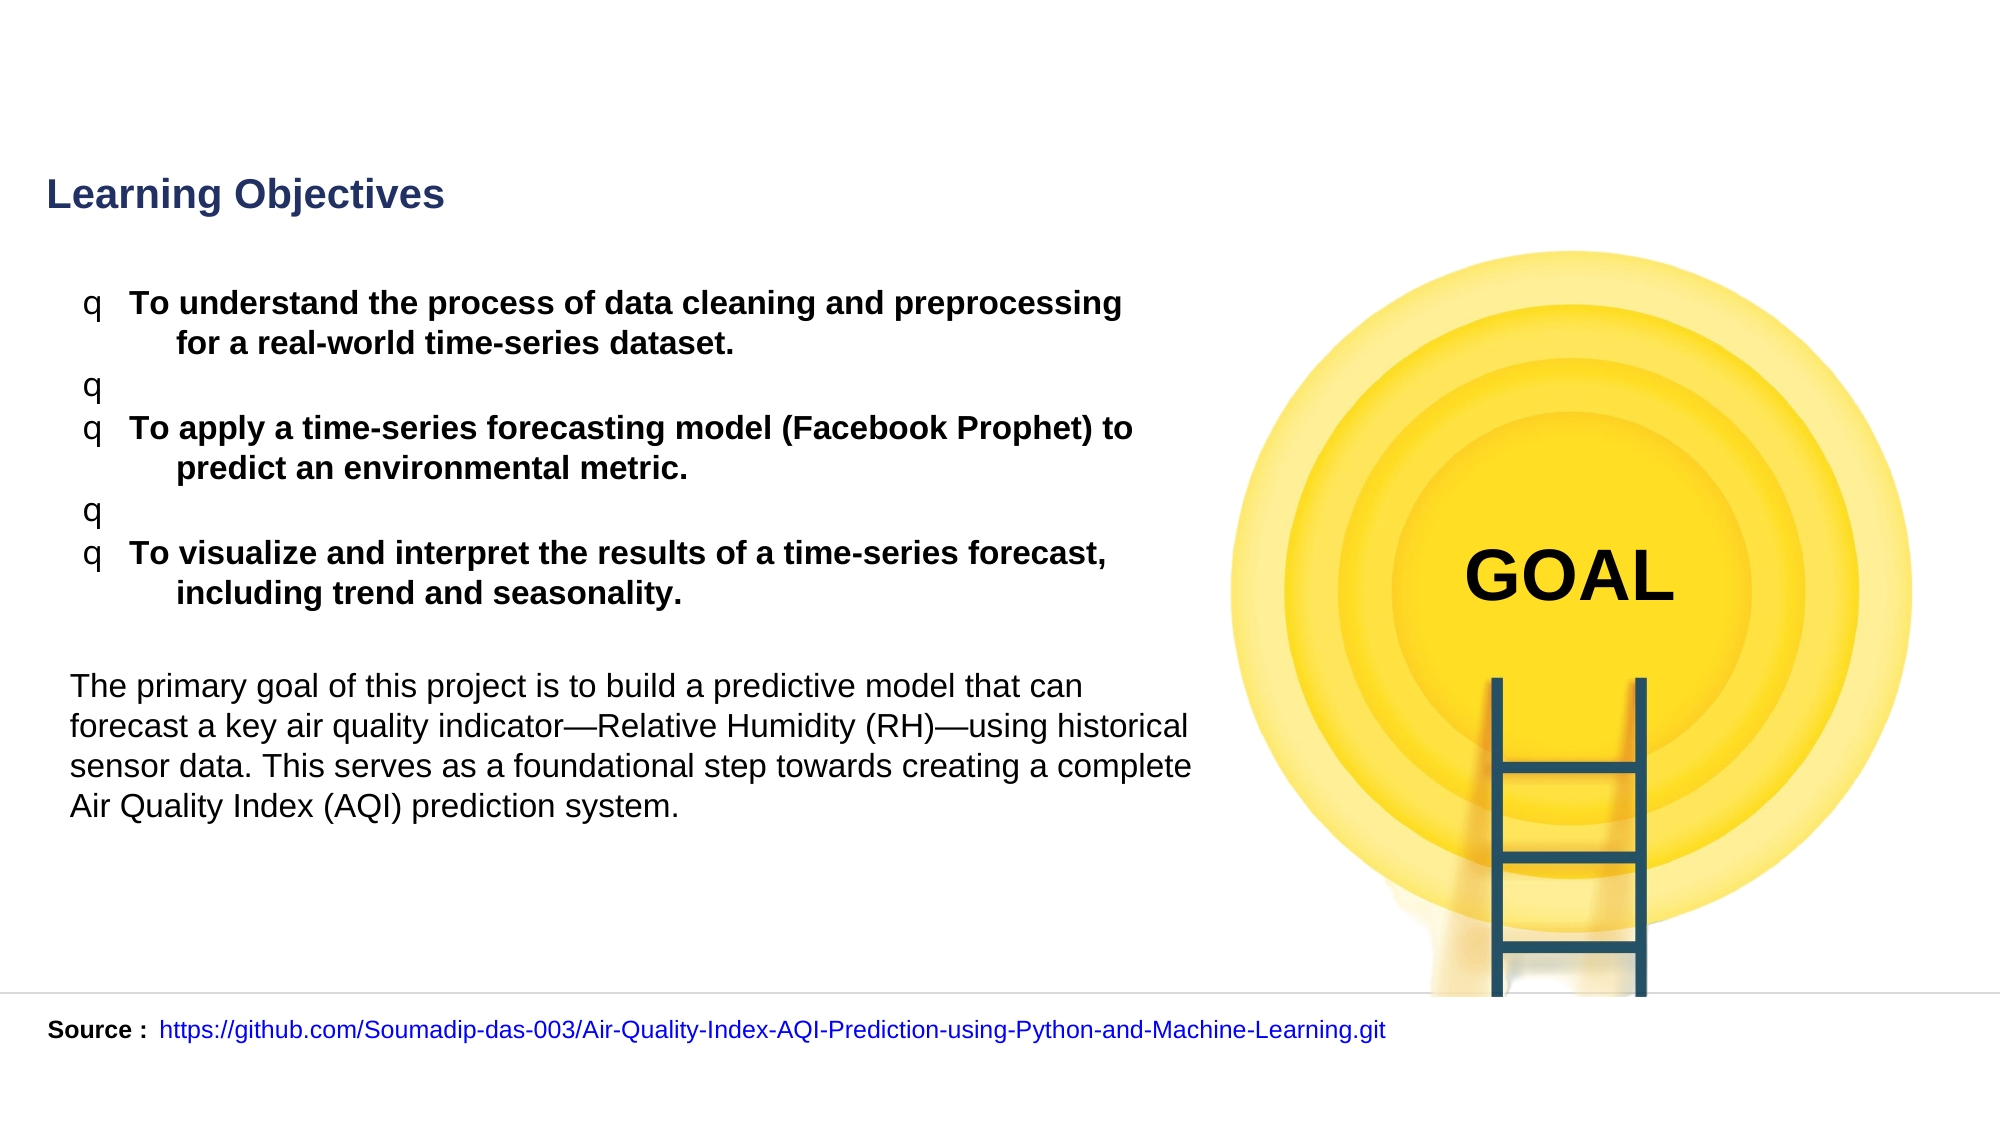

Learning Objectives
To understand the process of data cleaning and preprocessing for a real-world time-series dataset.
To apply a time-series forecasting model (Facebook Prophet) to predict an environmental metric.
To visualize and interpret the results of a time-series forecast, including trend and seasonality.
GOAL
The primary goal of this project is to build a predictive model that can forecast a key air quality indicator—Relative Humidity (RH)—using historical sensor data. This serves as a foundational step towards creating a complete Air Quality Index (AQI) prediction system.
Source :
https://github.com/Soumadip-das-003/Air-Quality-Index-AQI-Prediction-using-Python-and-Machine-Learning.git